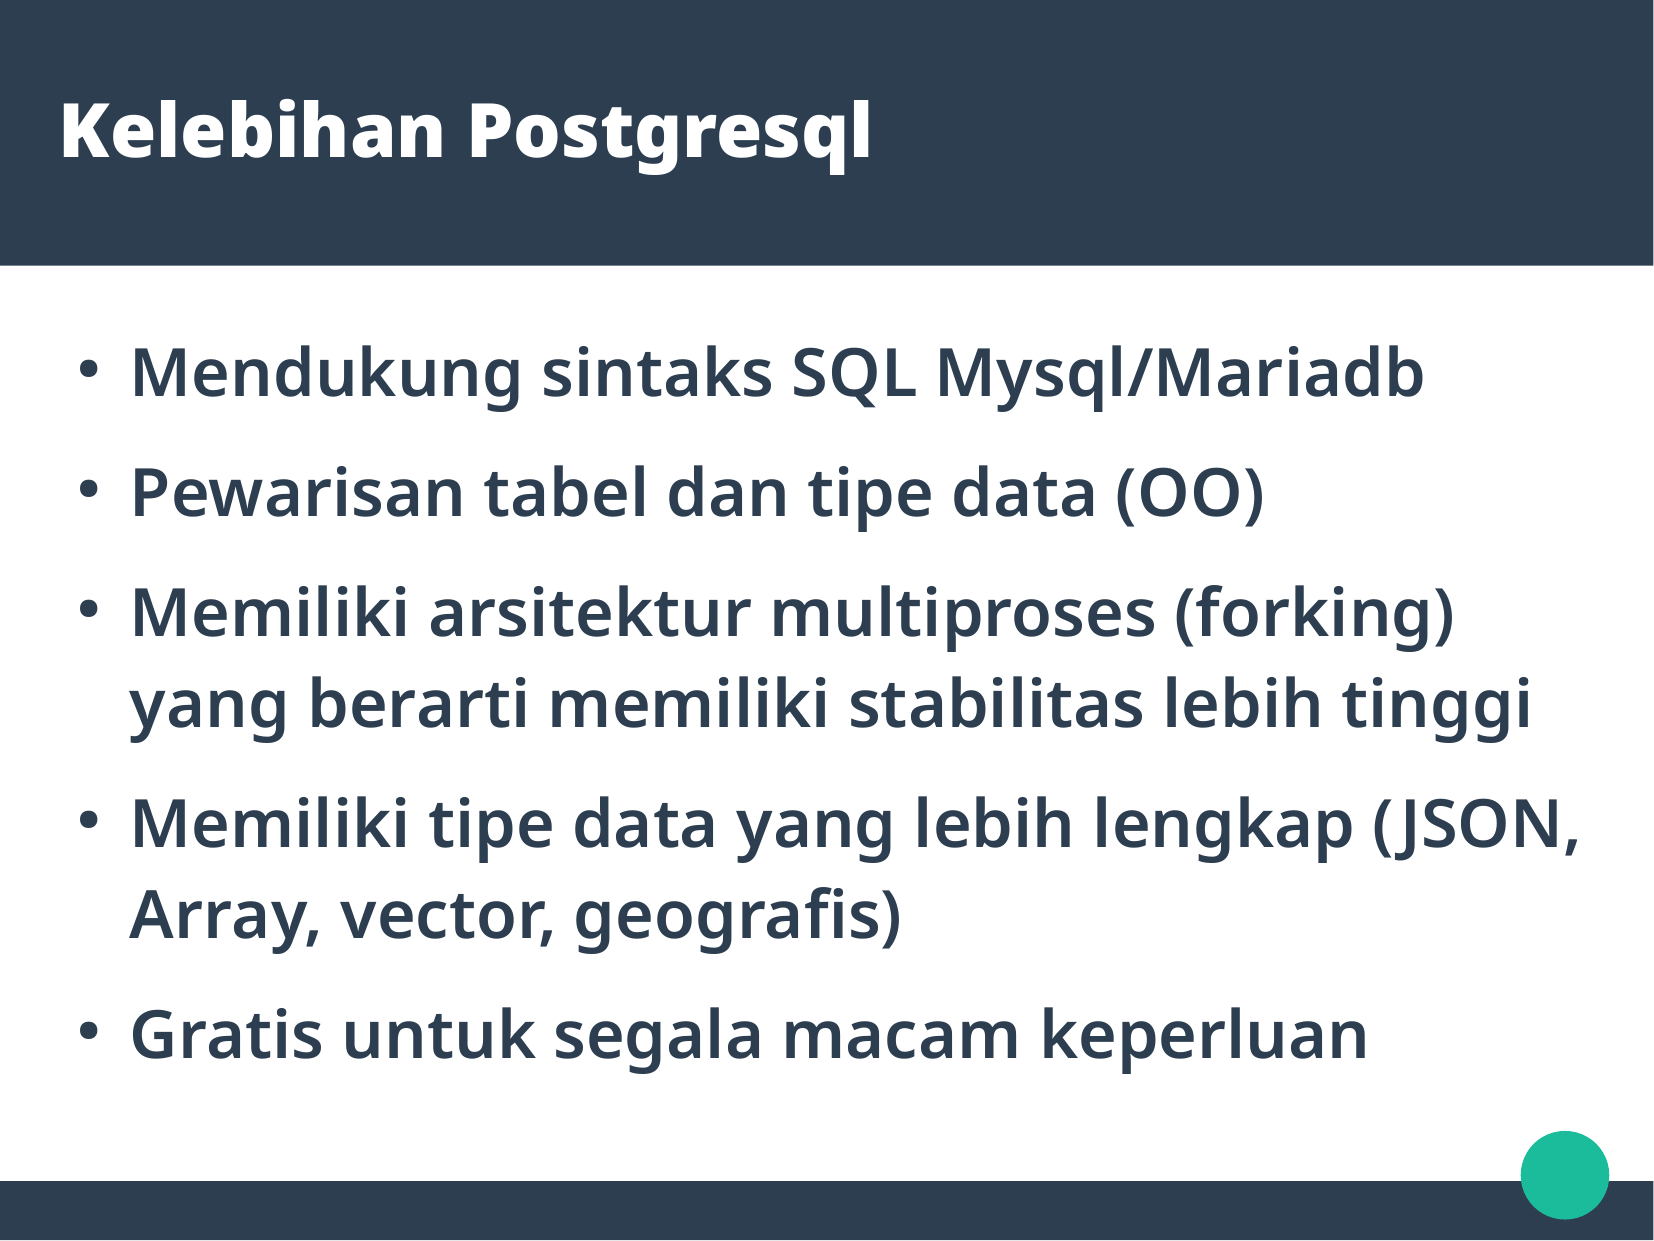

# Kelebihan Postgresql
Mendukung sintaks SQL Mysql/Mariadb
Pewarisan tabel dan tipe data (OO)
Memiliki arsitektur multiproses (forking) yang berarti memiliki stabilitas lebih tinggi
Memiliki tipe data yang lebih lengkap (JSON, Array, vector, geografis)
Gratis untuk segala macam keperluan